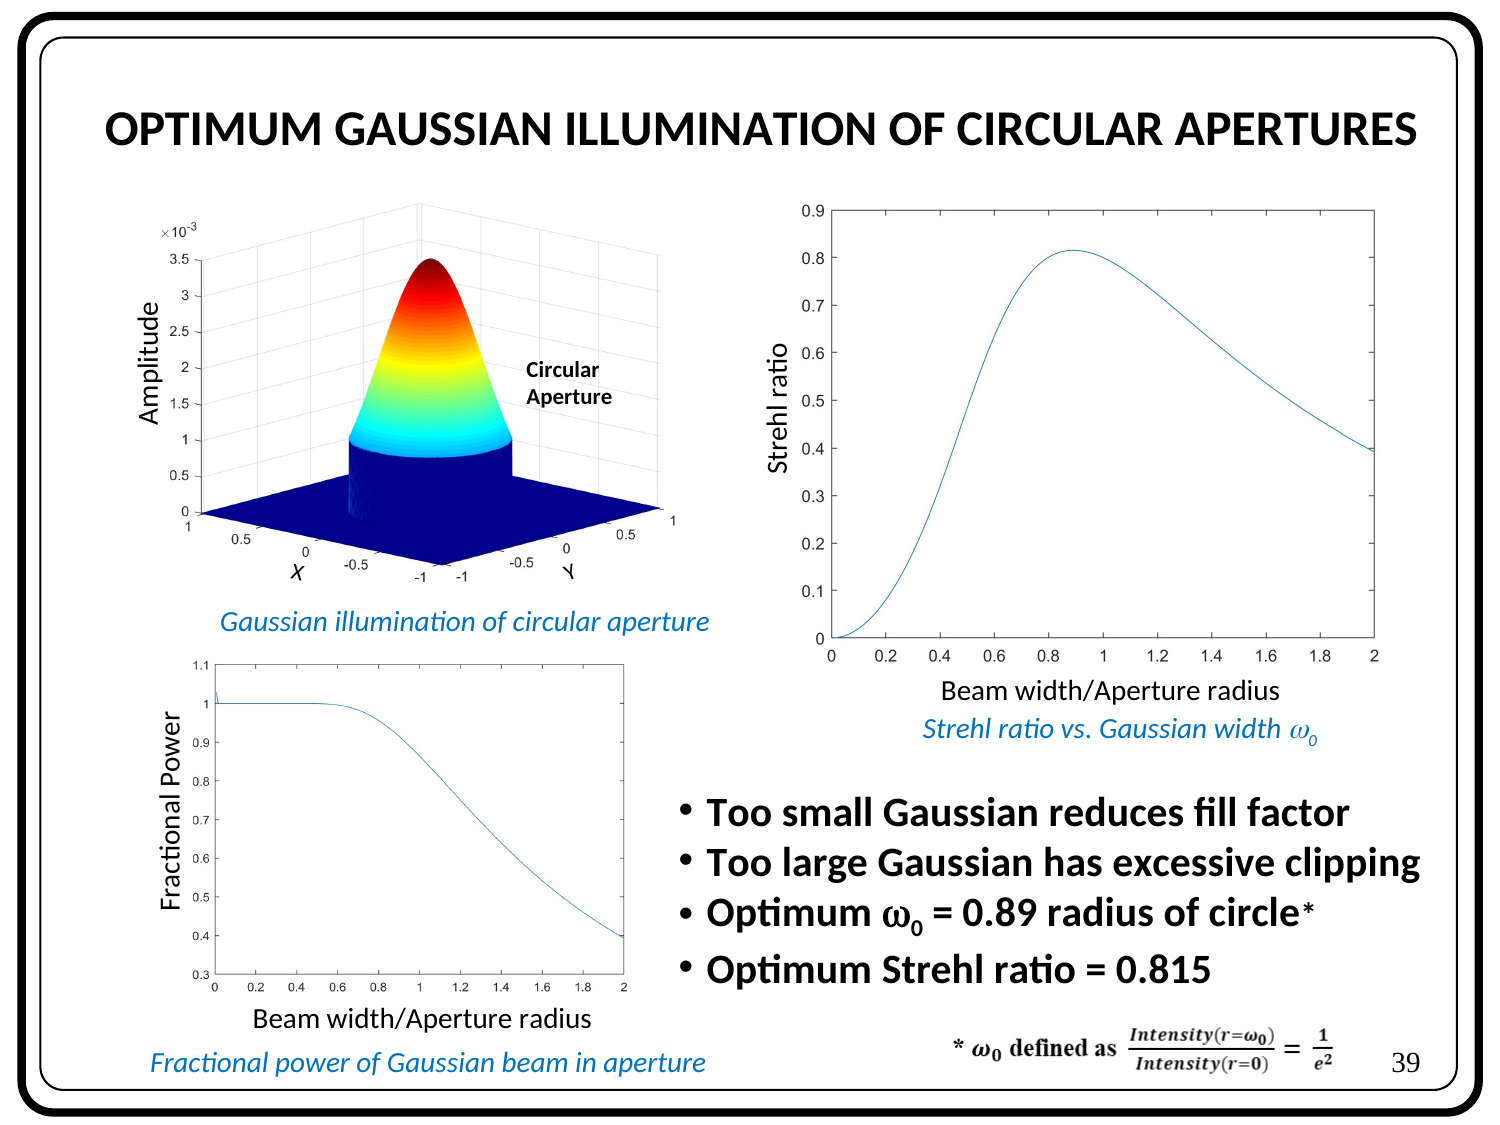

OPTIMUM GAUSSIAN ILLUMINATION OF CIRCULAR APERTURES
Amplitude
X
Y
Gaussian illumination of circular aperture
Circular
Aperture
Strehl ratio
Beam width/Aperture radius
Strehl ratio vs. Gaussian width 0
Too small Gaussian reduces fill factor
Too large Gaussian has excessive clipping
Optimum 0 = 0.89 radius of circle*
Optimum Strehl ratio = 0.815
Fractional Power
Beam width/Aperture radius
Fractional power of Gaussian beam in aperture